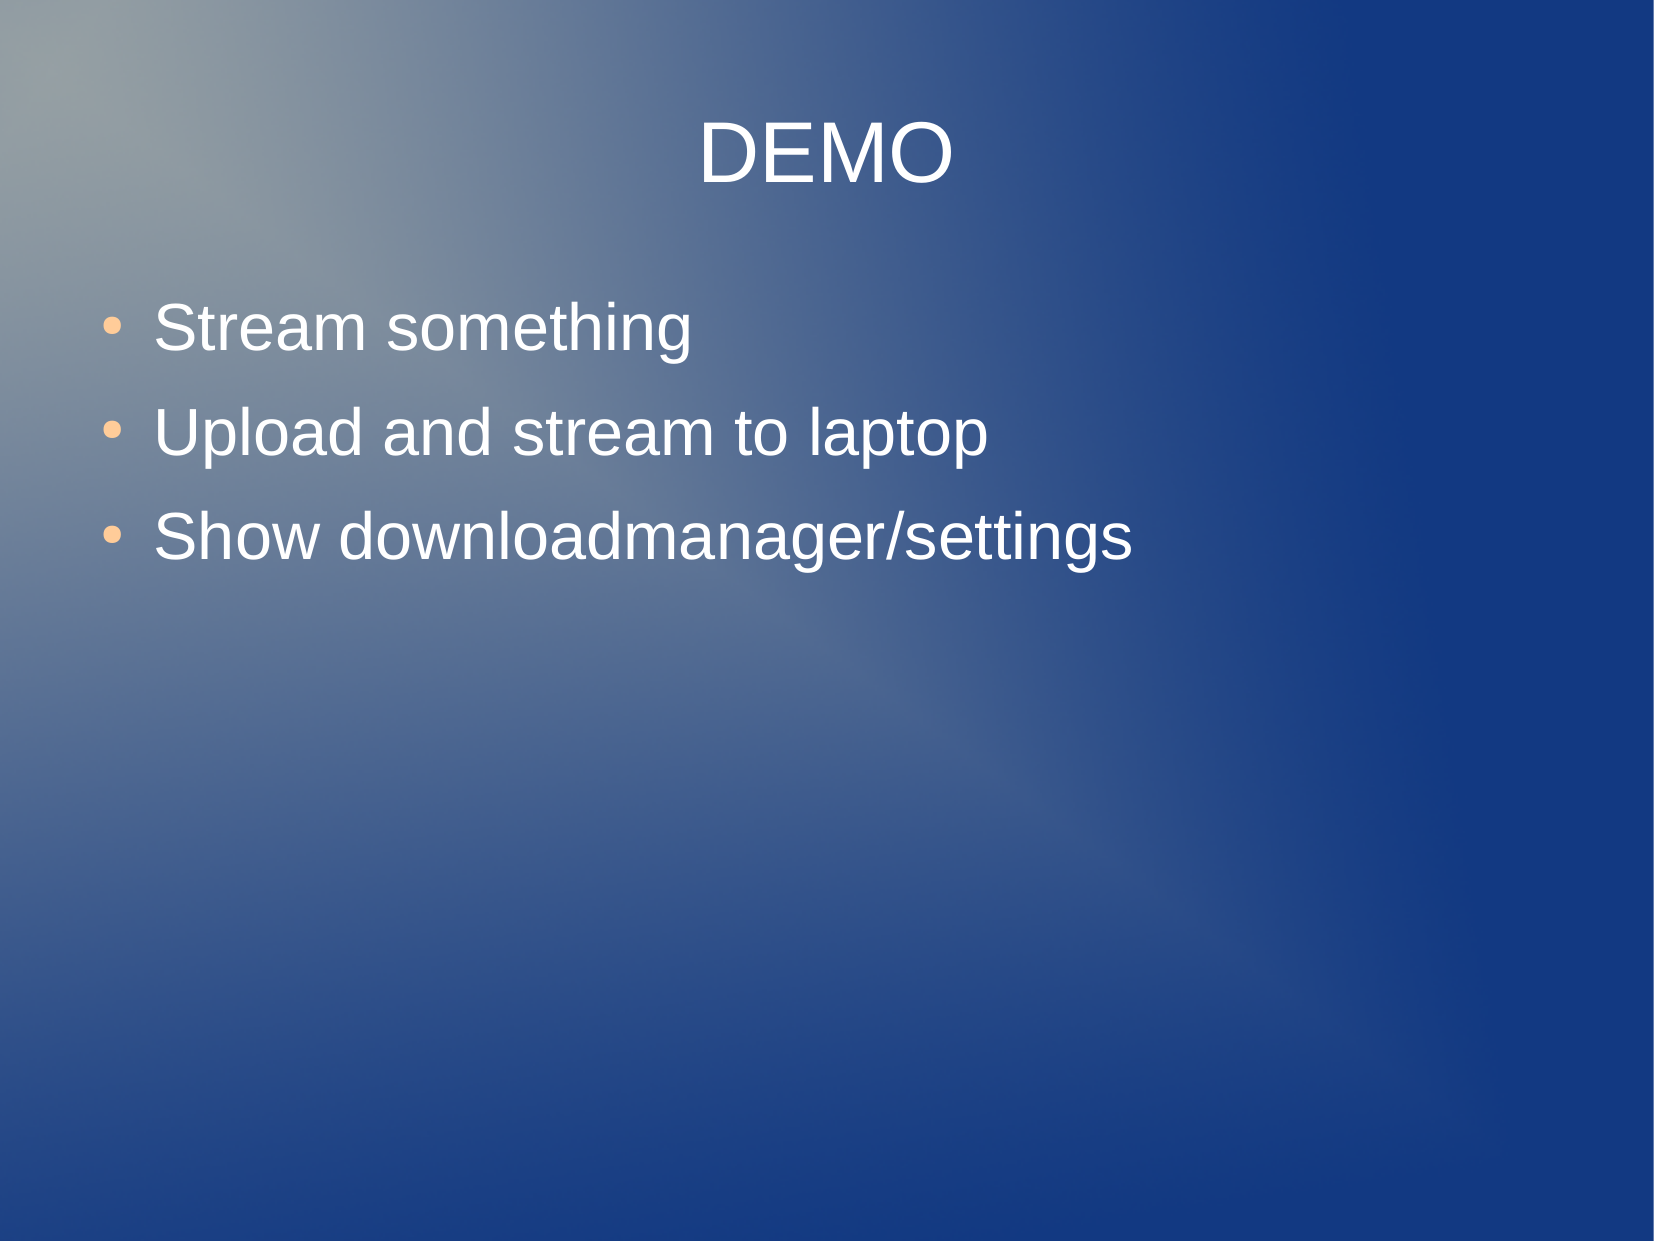

# DEMO
Stream something
Upload and stream to laptop
Show downloadmanager/settings